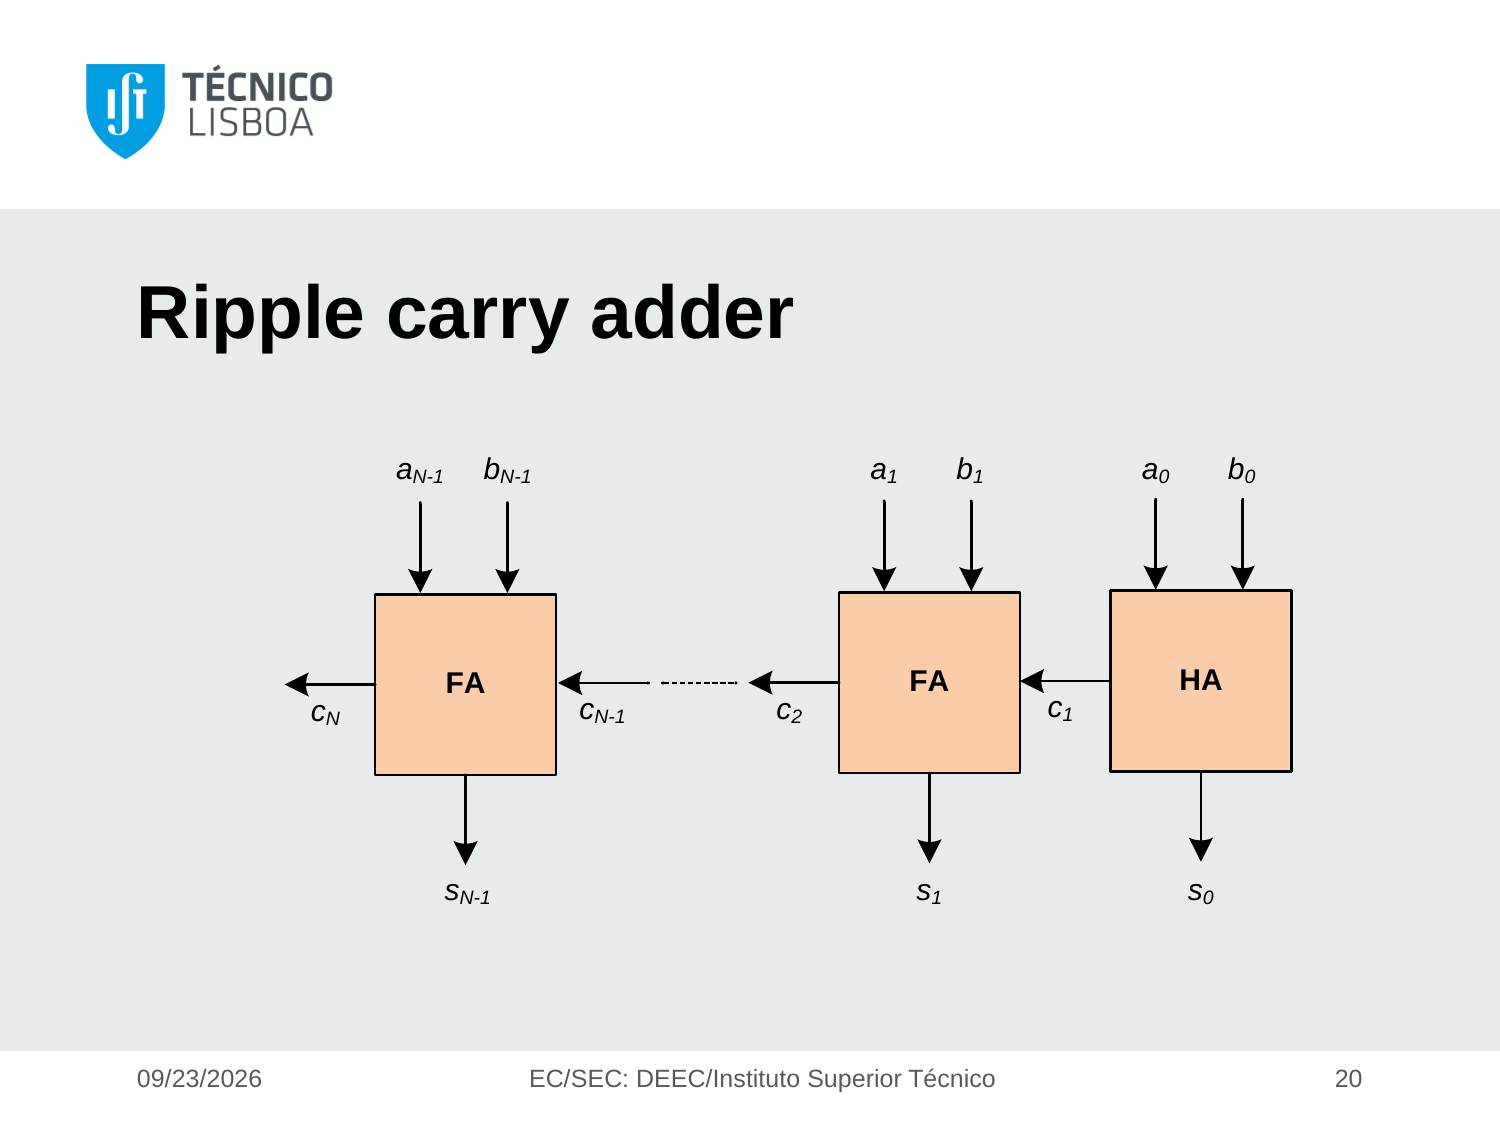

# Ripple carry adder
EC/SEC: DEEC/Instituto Superior Técnico